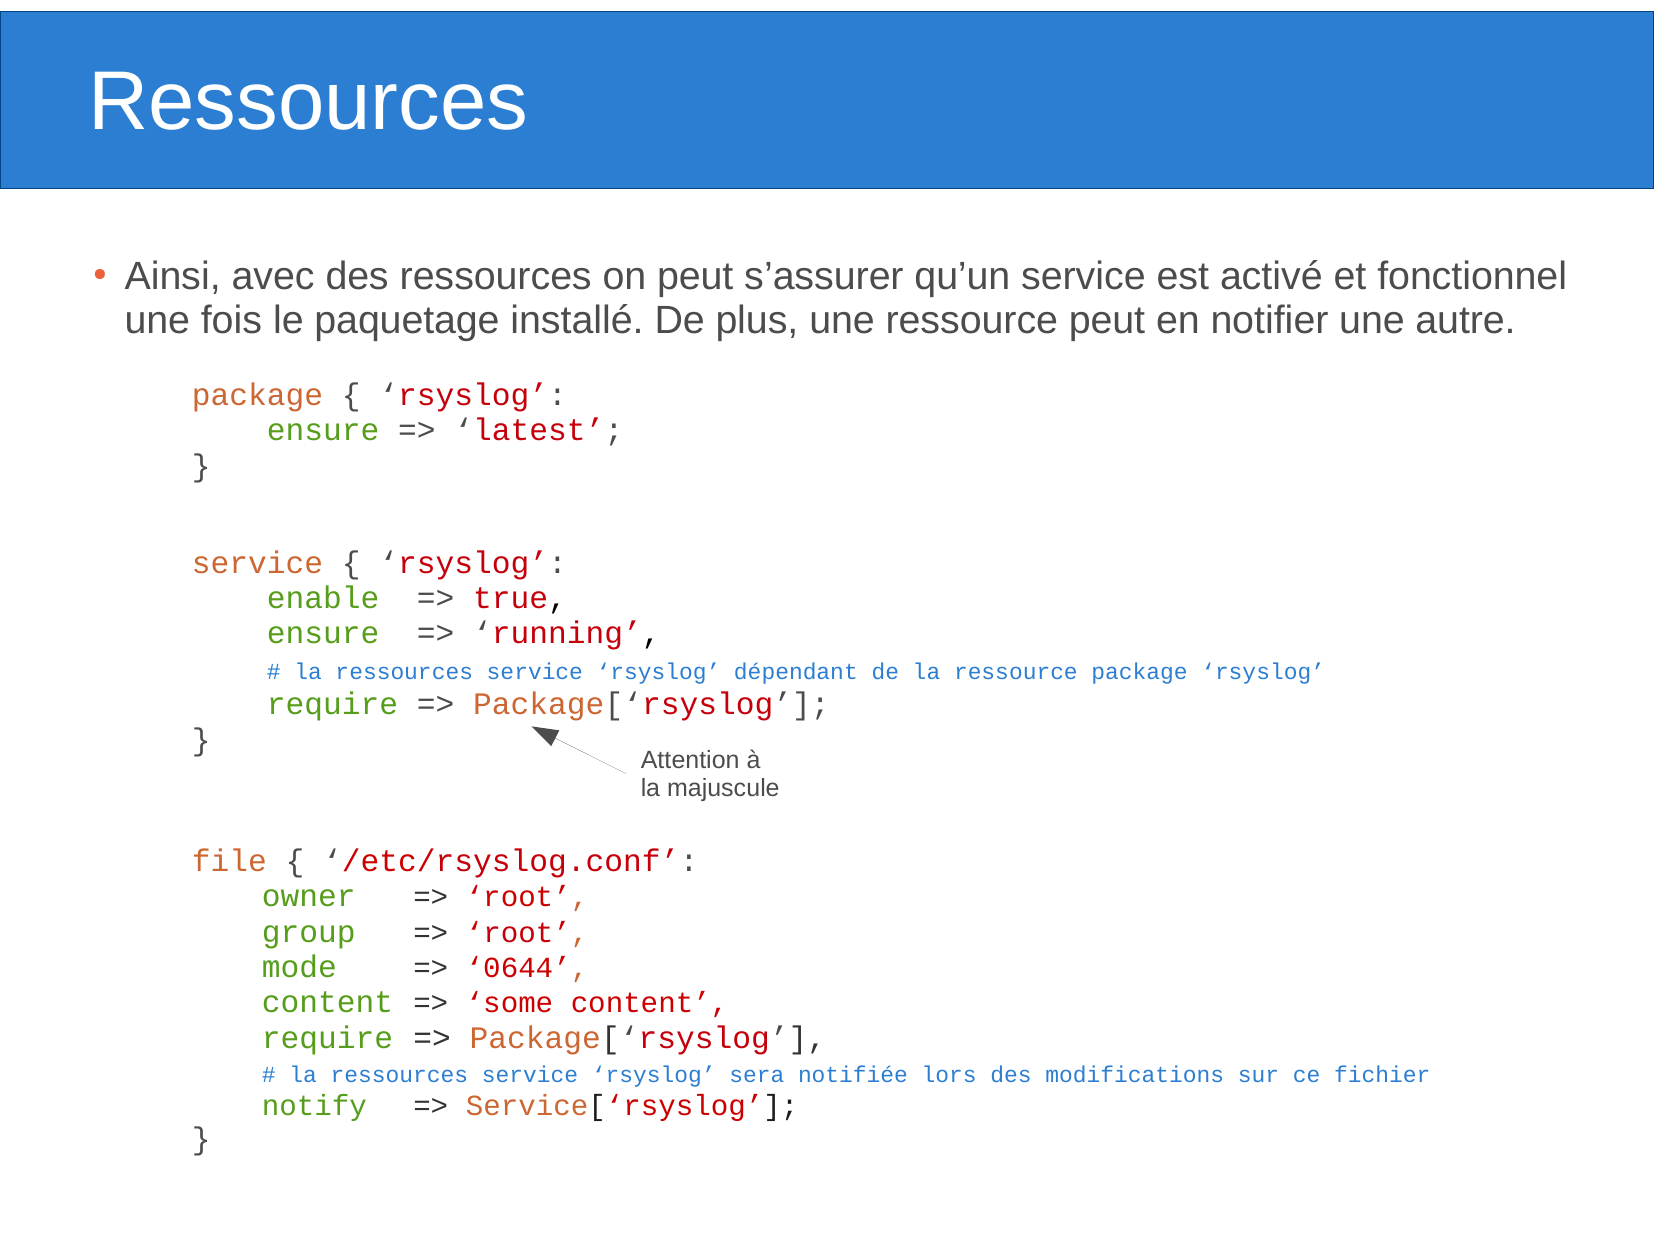

# Ressources
Ainsi, avec des ressources on peut s’assurer qu’un service est activé et fonctionnel une fois le paquetage installé. De plus, une ressource peut en notifier une autre.
package { ‘rsyslog’:
 ensure => ‘latest’;
}
service { ‘rsyslog’:
 enable => true,
 ensure => ‘running’,
 # la ressources service ‘rsyslog’ dépendant de la ressource package ‘rsyslog’
 require => Package[‘rsyslog’];
}
file { ‘/etc/rsyslog.conf’:
 owner 	=> ‘root’,
 group 	=> ‘root’,
 mode 	=> ‘0644’,
 content 	=> ‘some content’,
 require 	=> Package[‘rsyslog’],
 # la ressources service ‘rsyslog’ sera notifiée lors des modifications sur ce fichier
 notify 	=> Service[‘rsyslog’];
}
Attention à
la majuscule